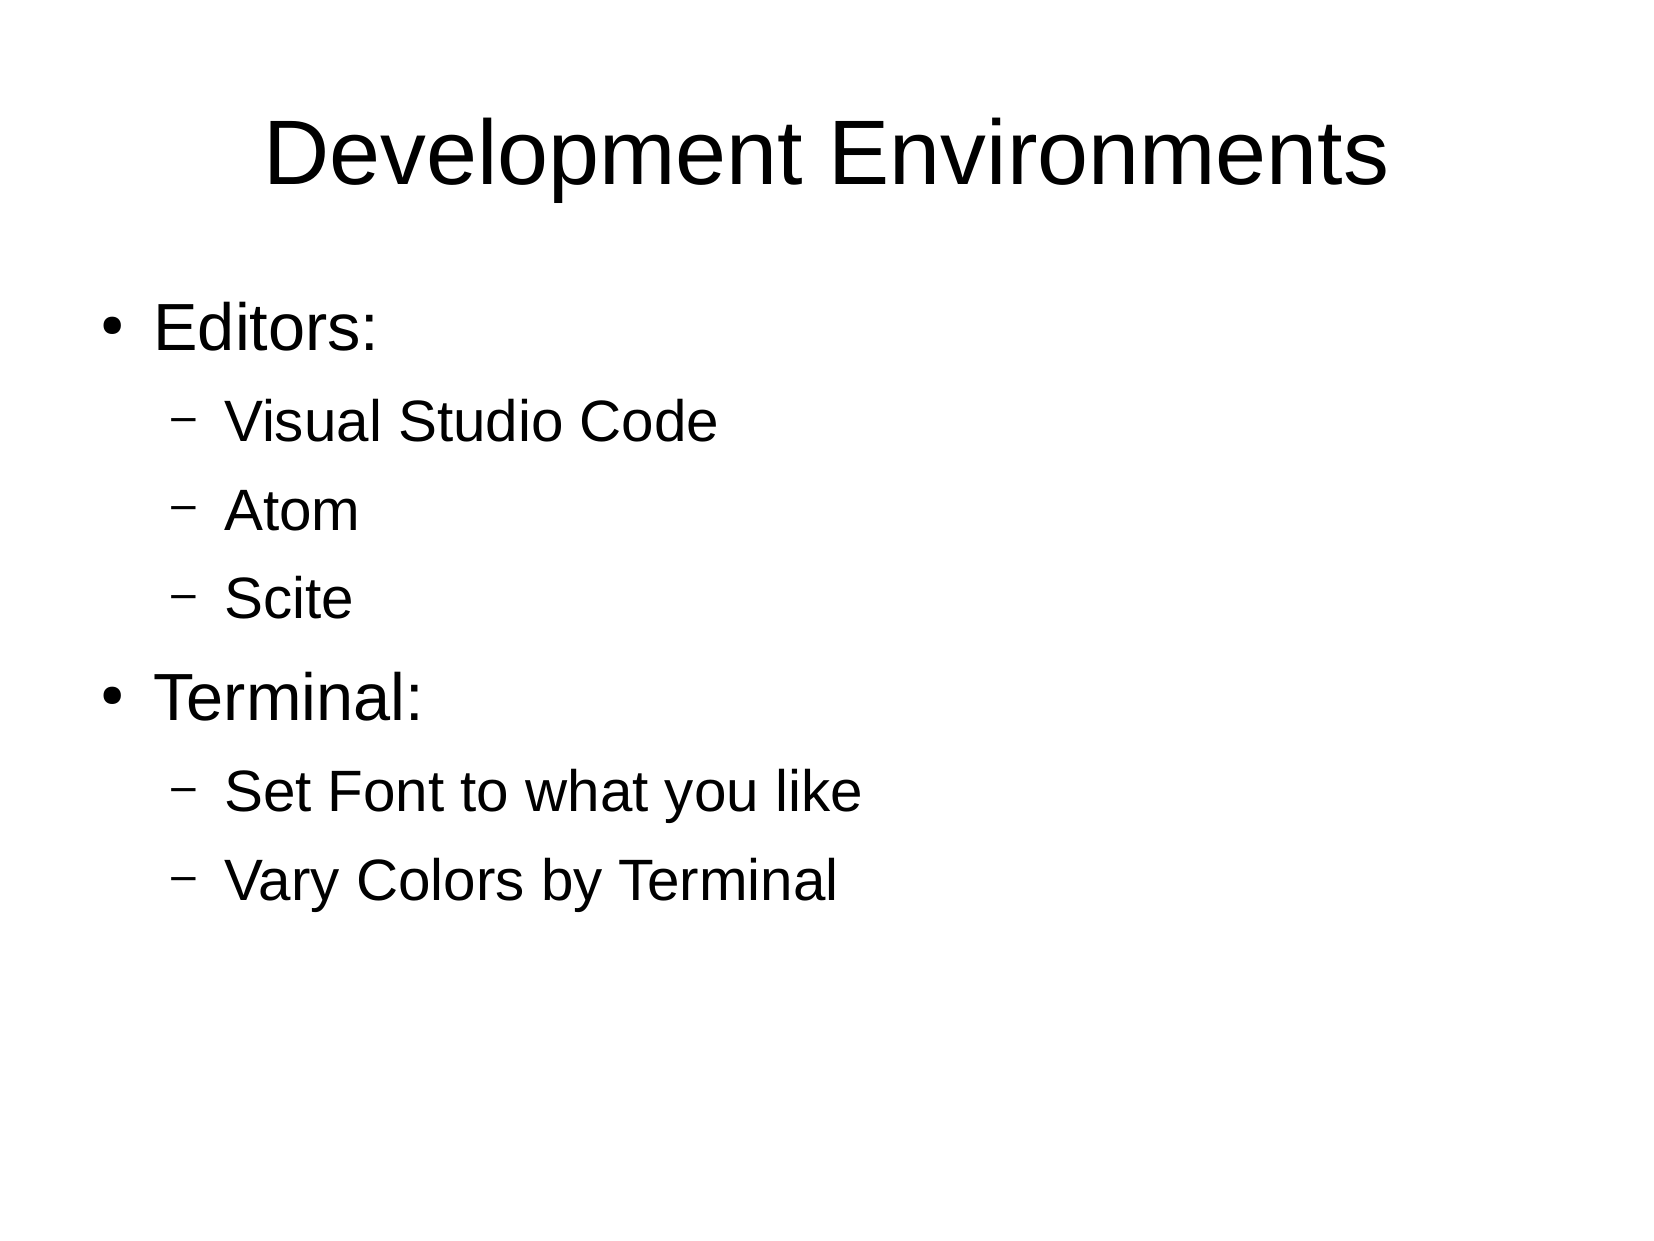

# Development Environments
Editors:
Visual Studio Code
Atom
Scite
Terminal:
Set Font to what you like
Vary Colors by Terminal